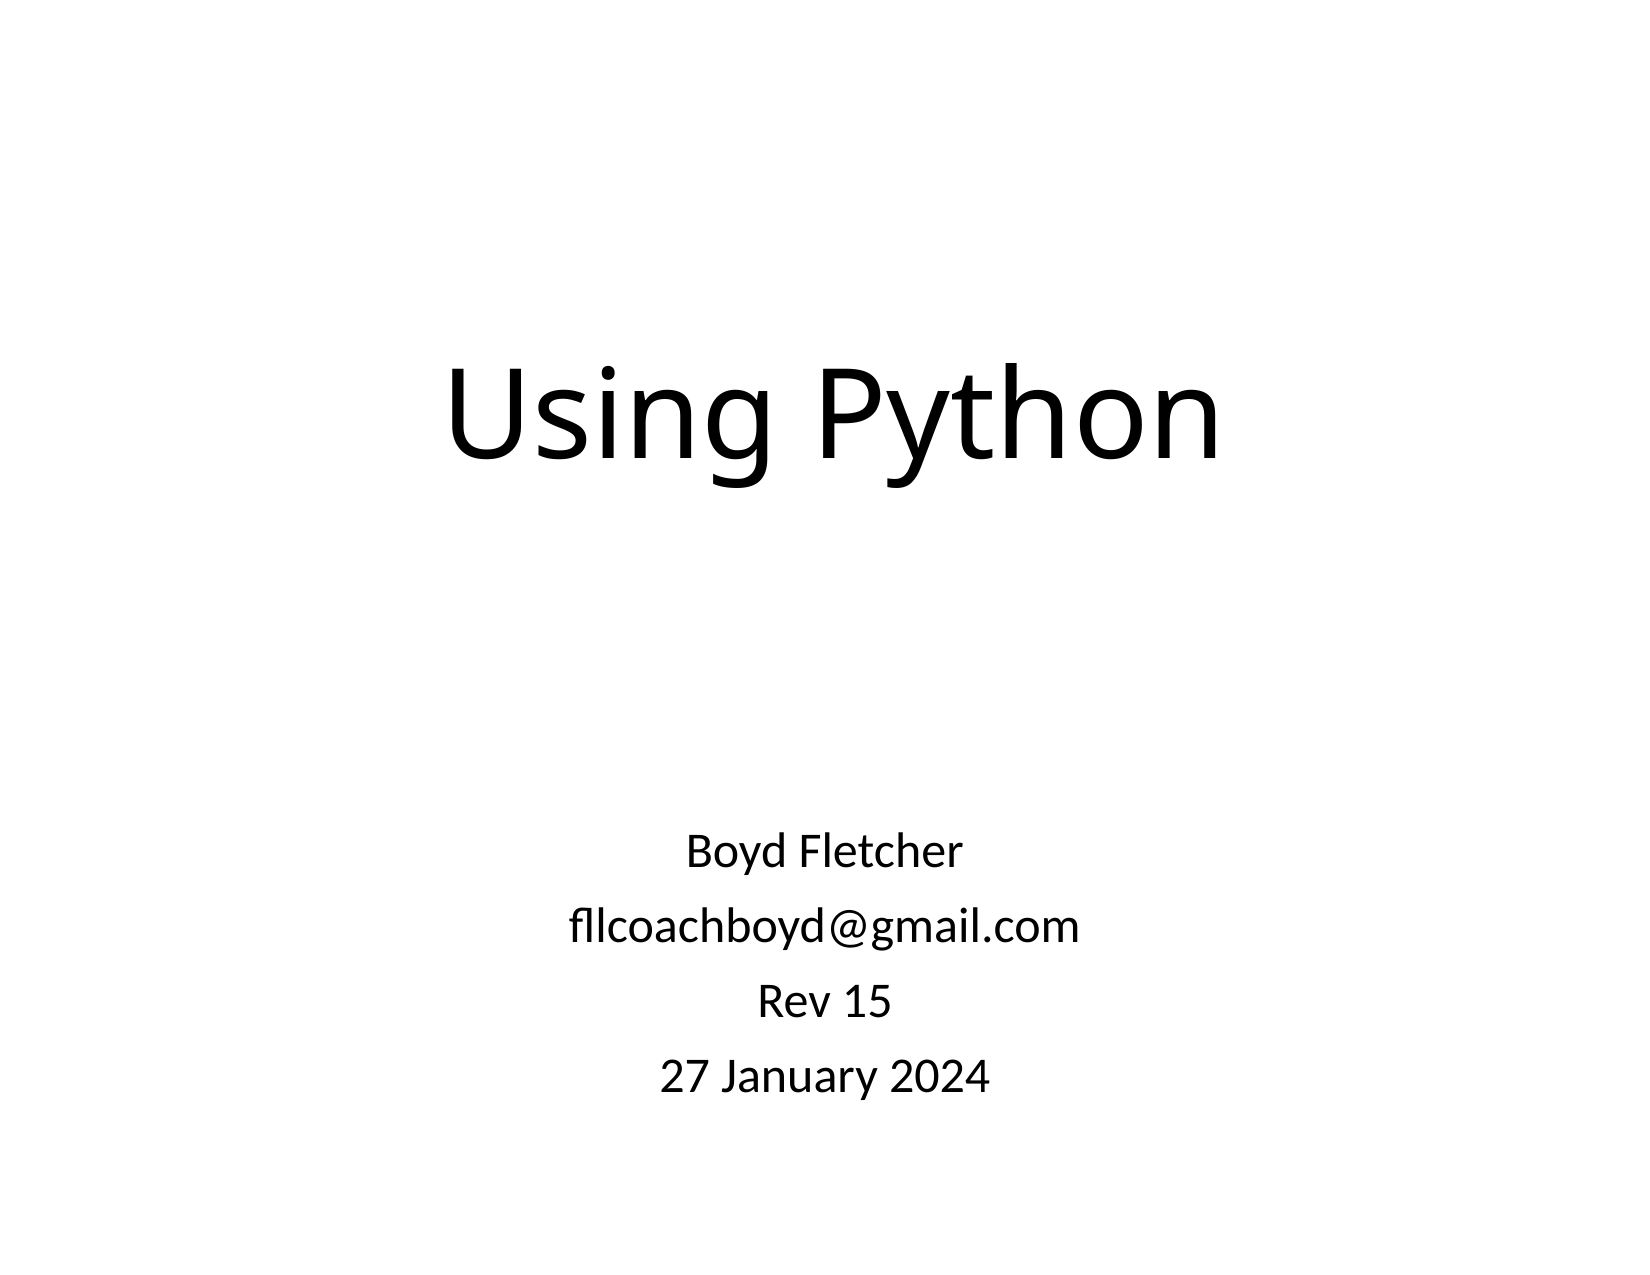

# Using Python
Boyd Fletcher
fllcoachboyd@gmail.com
Rev 15
27 January 2024